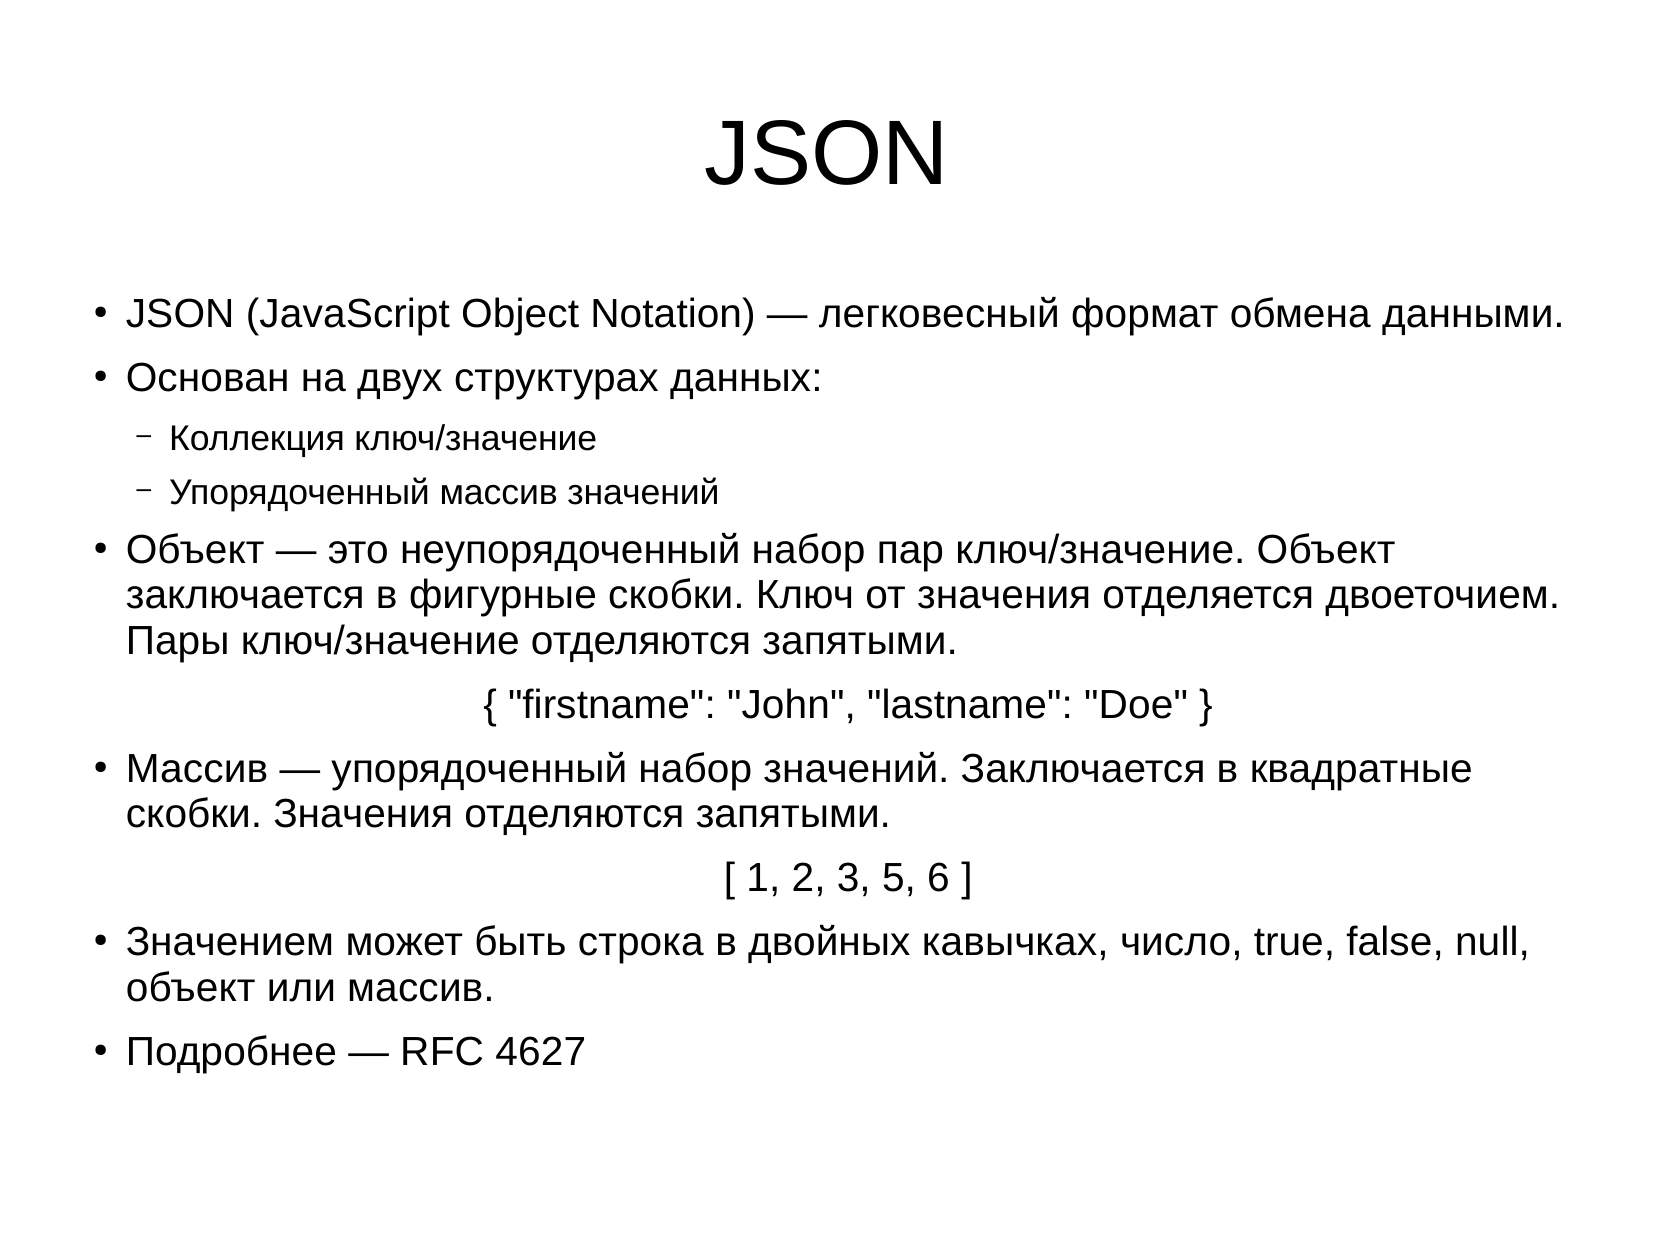

# JSON
JSON (JavaScript Object Notation) — легковесный формат обмена данными.
Основан на двух структурах данных:
Коллекция ключ/значение
Упорядоченный массив значений
Объект — это неупорядоченный набор пар ключ/значение. Объект заключается в фигурные скобки. Ключ от значения отделяется двоеточием. Пары ключ/значение отделяются запятыми.
{ "firstname": "John", "lastname": "Doe" }
Массив — упорядоченный набор значений. Заключается в квадратные скобки. Значения отделяются запятыми.
[ 1, 2, 3, 5, 6 ]
Значением может быть строка в двойных кавычках, число, true, false, null, объект или массив.
Подробнее — RFC 4627